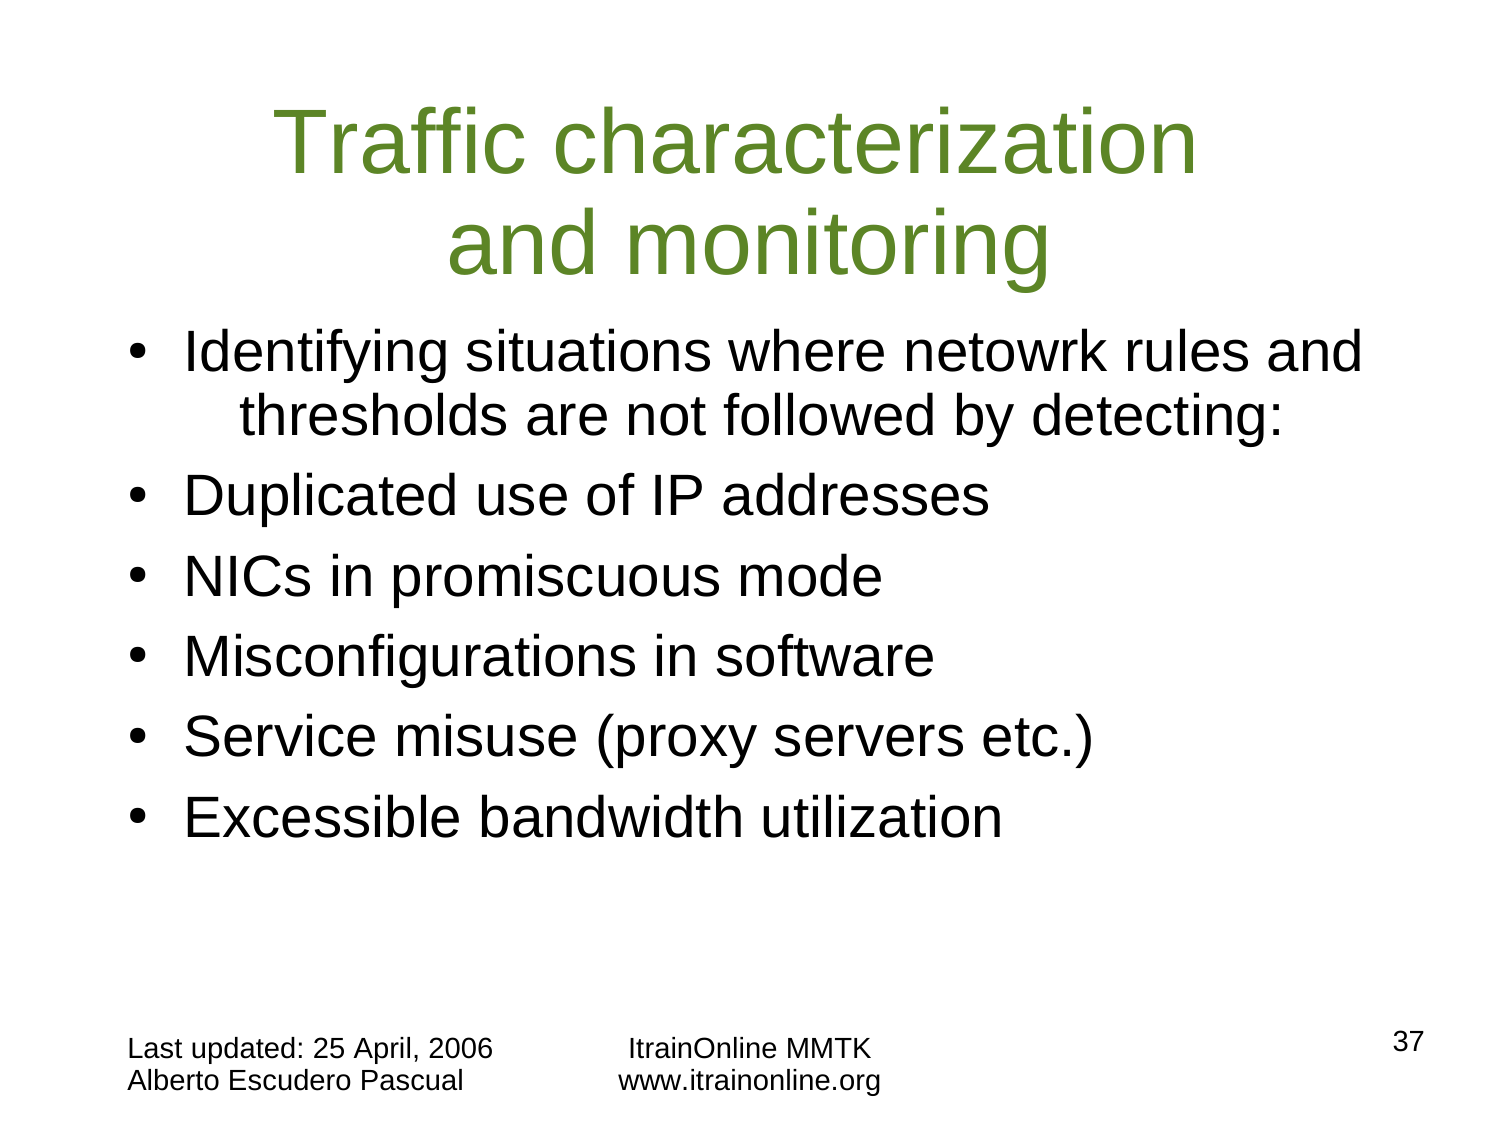

Traffic characterization
and monitoring
Identifying situations where netowrk rules and thresholds are not followed by detecting:
Duplicated use of IP addresses
NICs in promiscuous mode
Misconfigurations in software
Service misuse (proxy servers etc.)
Excessible bandwidth utilization
37